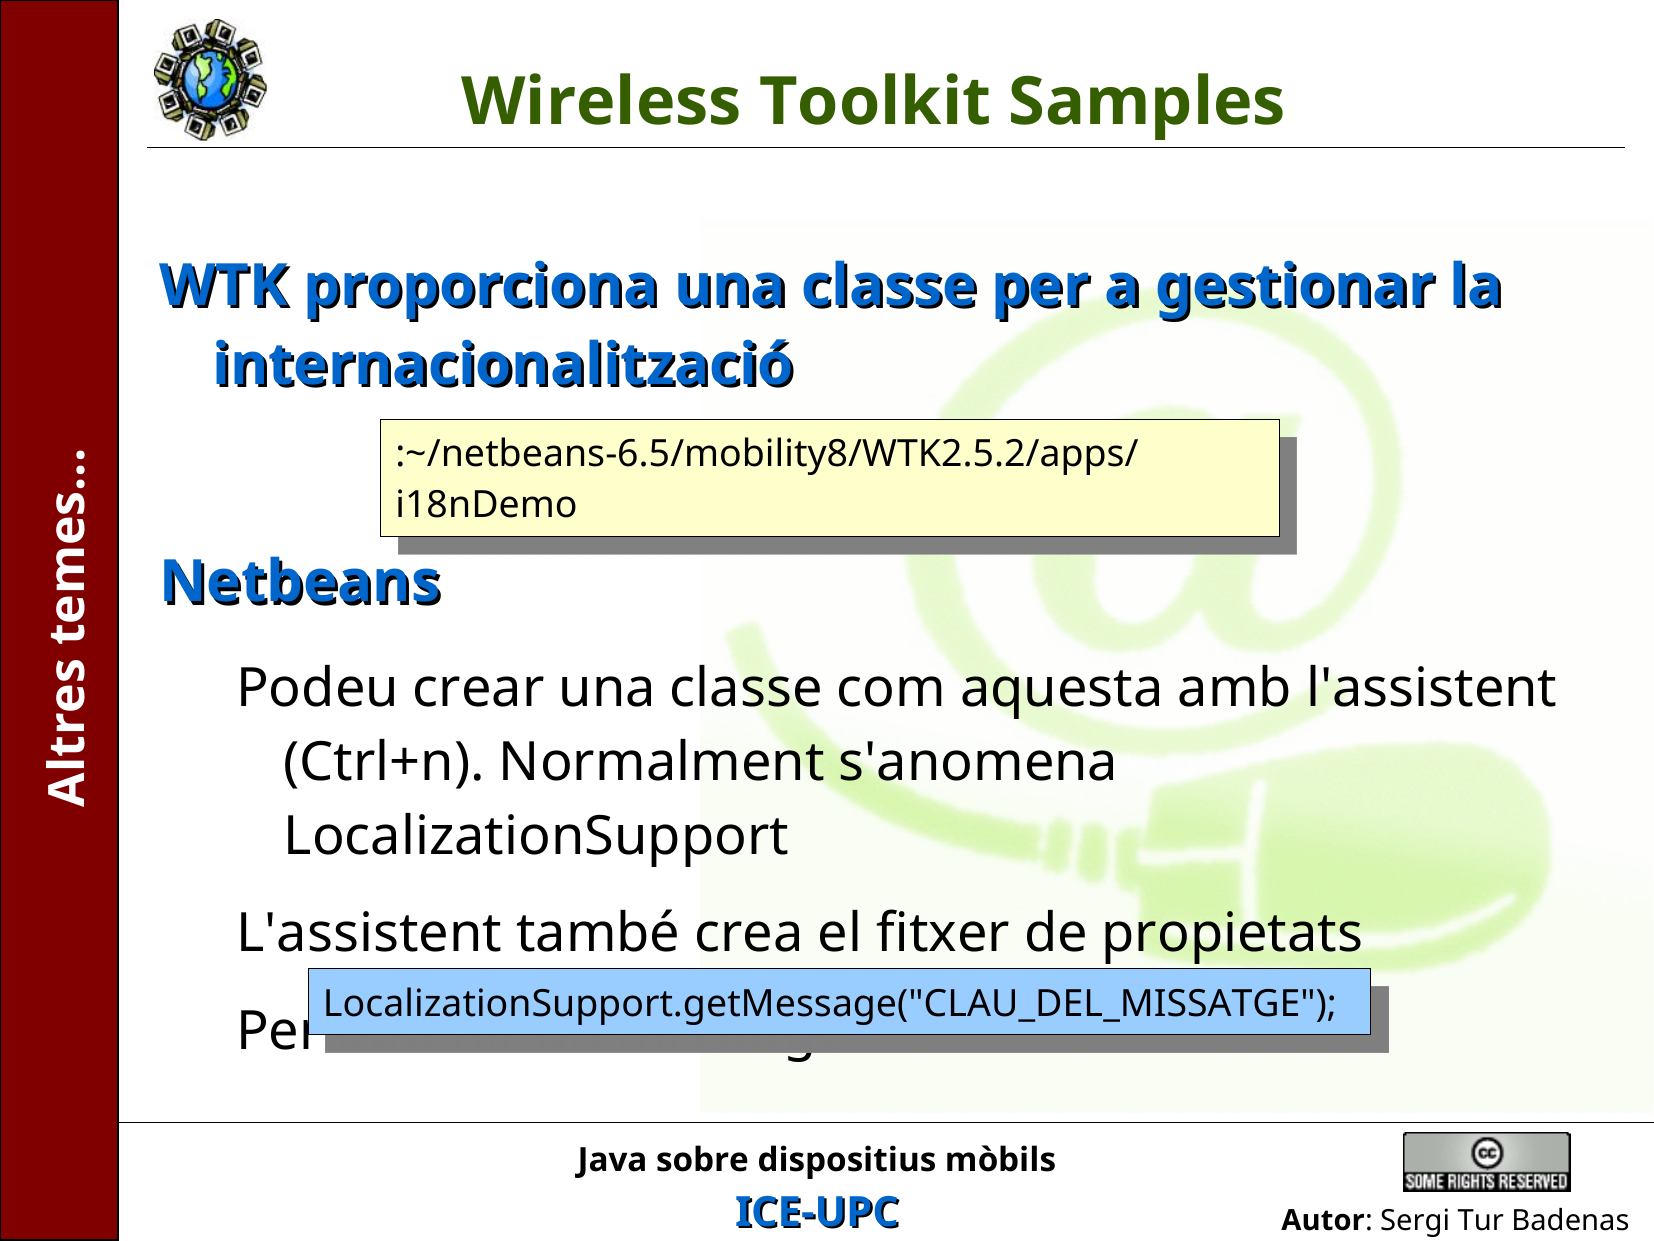

# Wireless Toolkit Samples
WTK proporciona una classe per a gestionar la internacionalització
Netbeans
Podeu crear una classe com aquesta amb l'assistent (Ctrl+n). Normalment s'anomena LocalizationSupport
L'assistent també crea el fitxer de propietats
Per obtenir un missatge:
:~/netbeans-6.5/mobility8/WTK2.5.2/apps/i18nDemo
LocalizationSupport.getMessage("CLAU_DEL_MISSATGE");